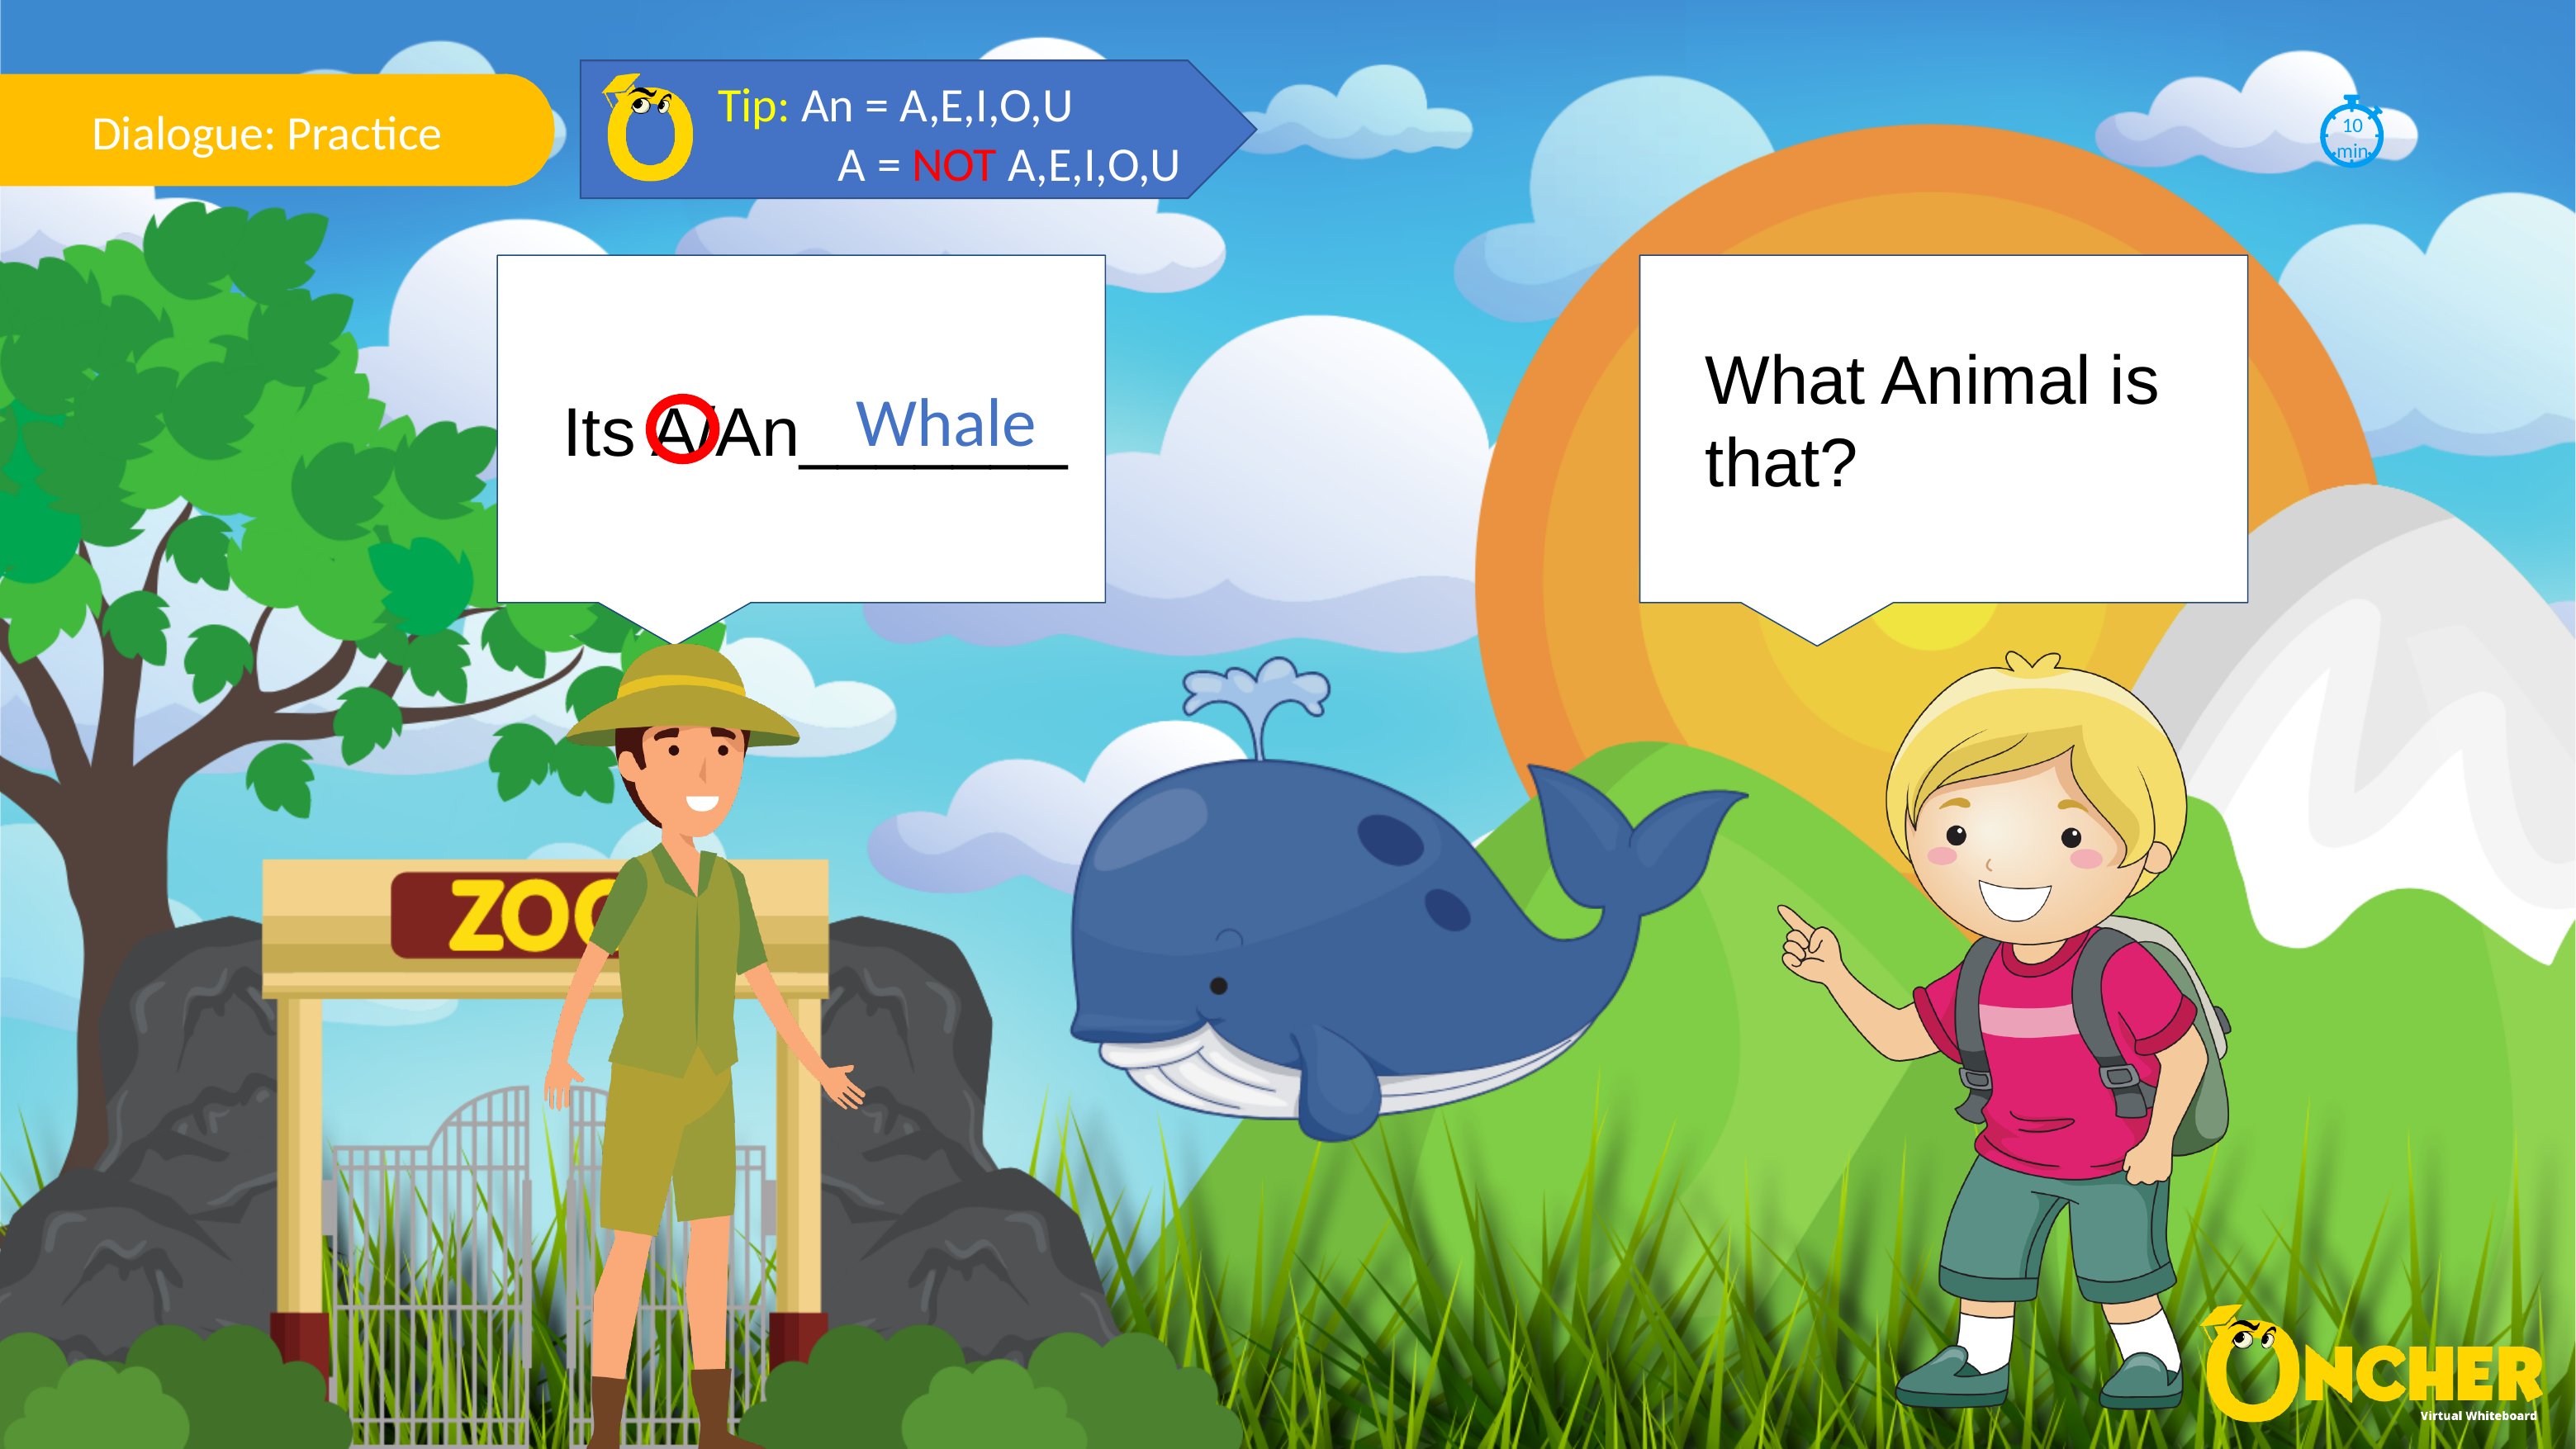

Tip: An = A,E,I,O,U
 A = NOT A,E,I,O,U
10min
Dialogue: Practice
Its A/An_______
What Animal is that?
Whale